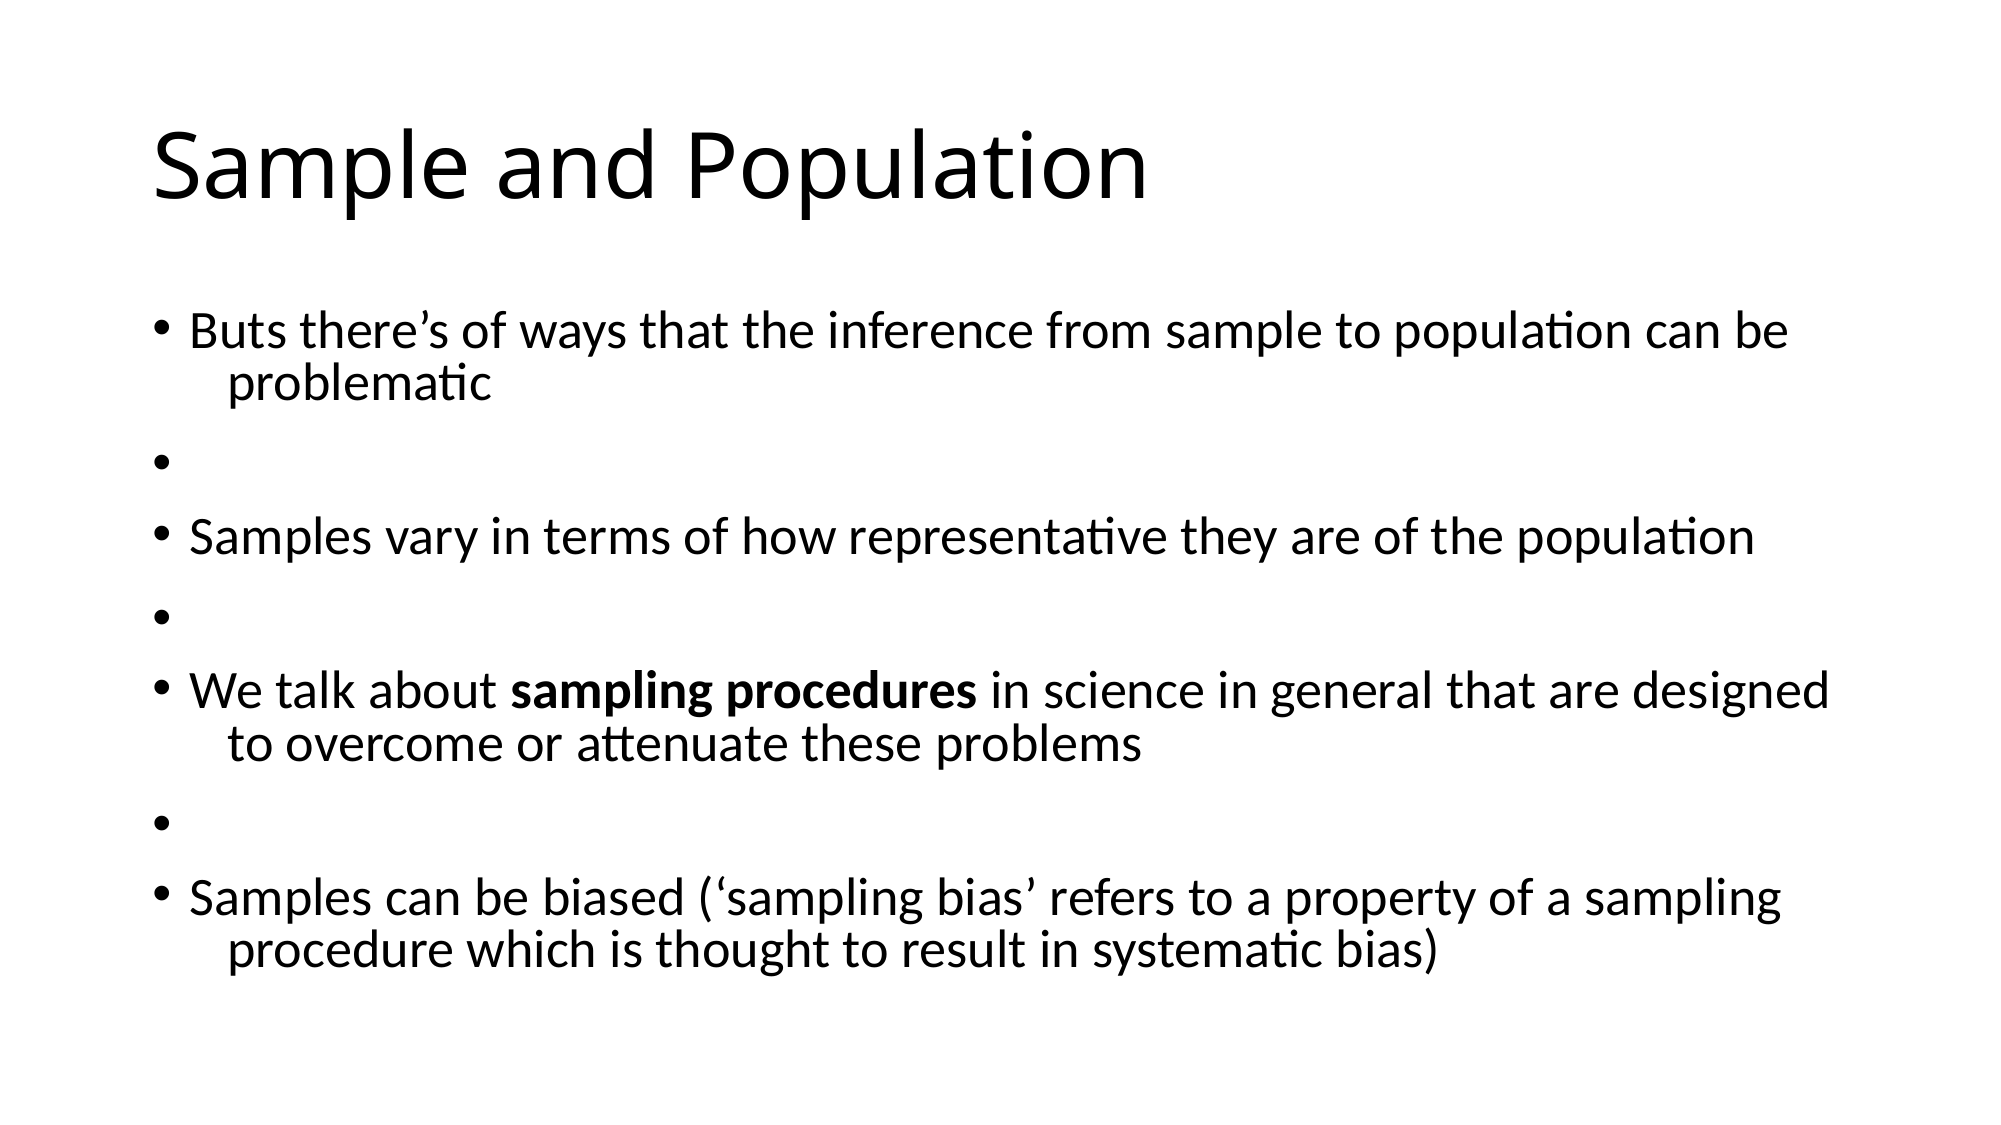

# Sample and Population
Buts there’s of ways that the inference from sample to population can be problematic
Samples vary in terms of how representative they are of the population
We talk about sampling procedures in science in general that are designed to overcome or attenuate these problems
Samples can be biased (‘sampling bias’ refers to a property of a sampling procedure which is thought to result in systematic bias)